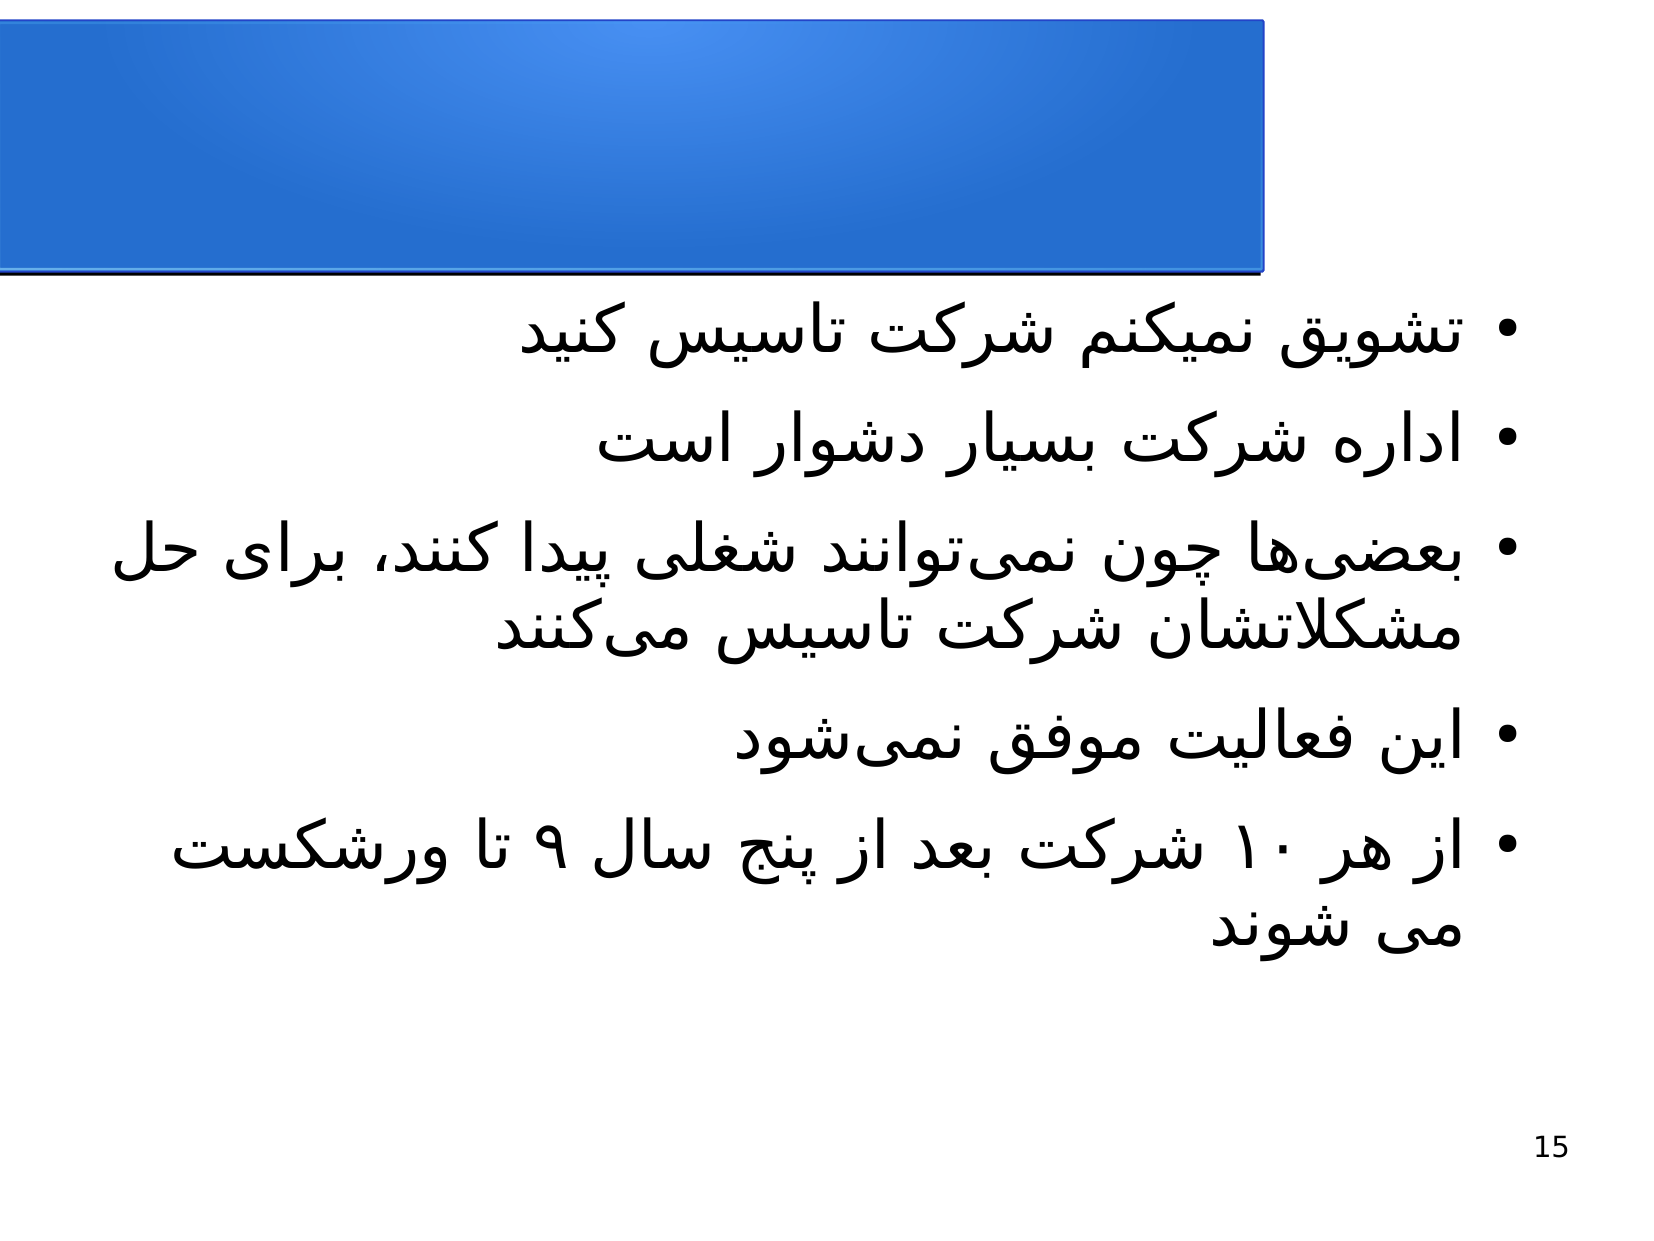

#
تشویق نمیکنم شرکت تاسیس کنید
اداره شرکت بسیار دشوار است
بعضی‌ها چون نمی‌توانند شغلی پیدا کنند، برای حل مشکلاتشان شرکت تاسیس می‌کنند
این فعالیت موفق نمی‌شود
از هر ۱۰ شرکت بعد از پنج سال ۹ تا ورشکست می شوند
15